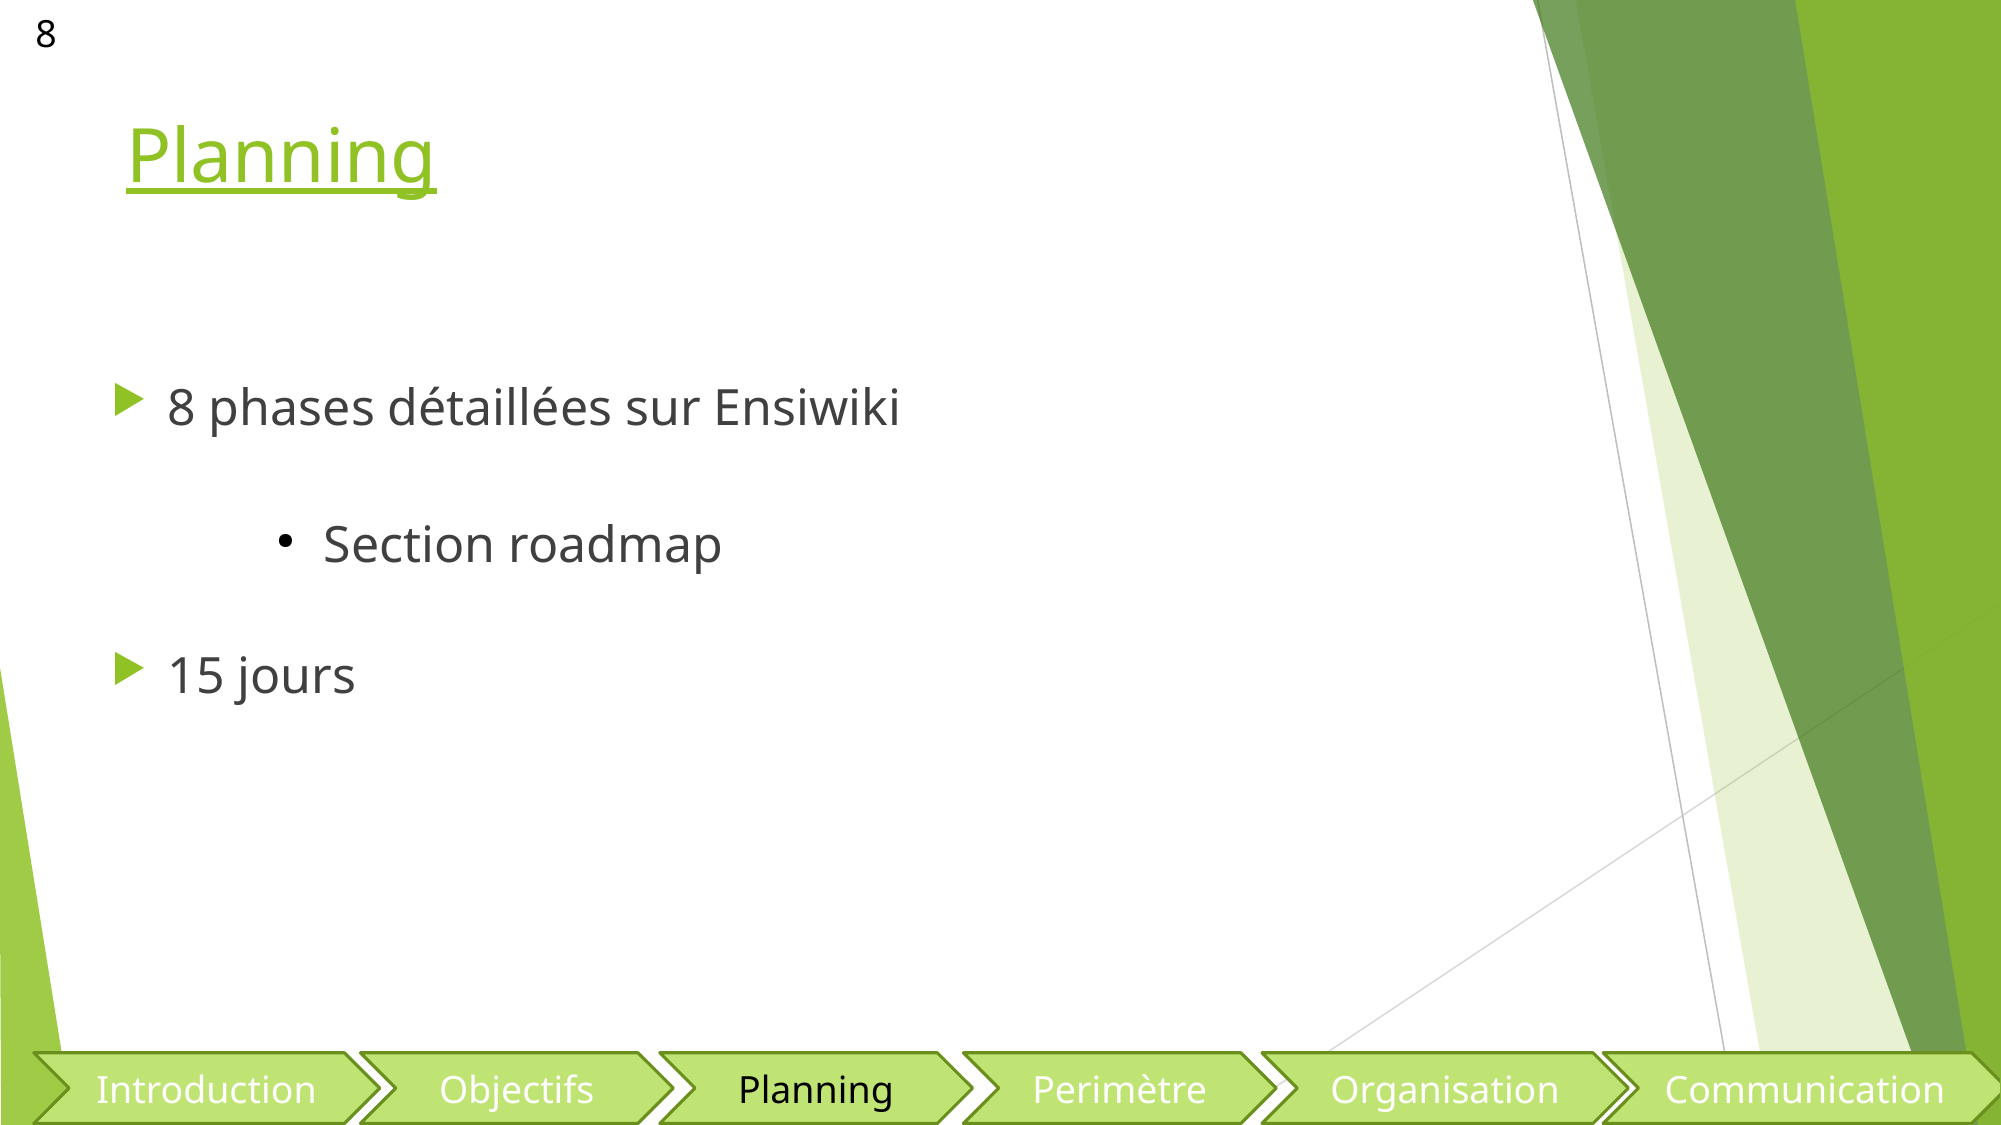

# Planning
8 phases détaillées sur Ensiwiki
Section roadmap
15 jours
Introduction
Objectifs
Planning
Perimètre
Organisation
Communication